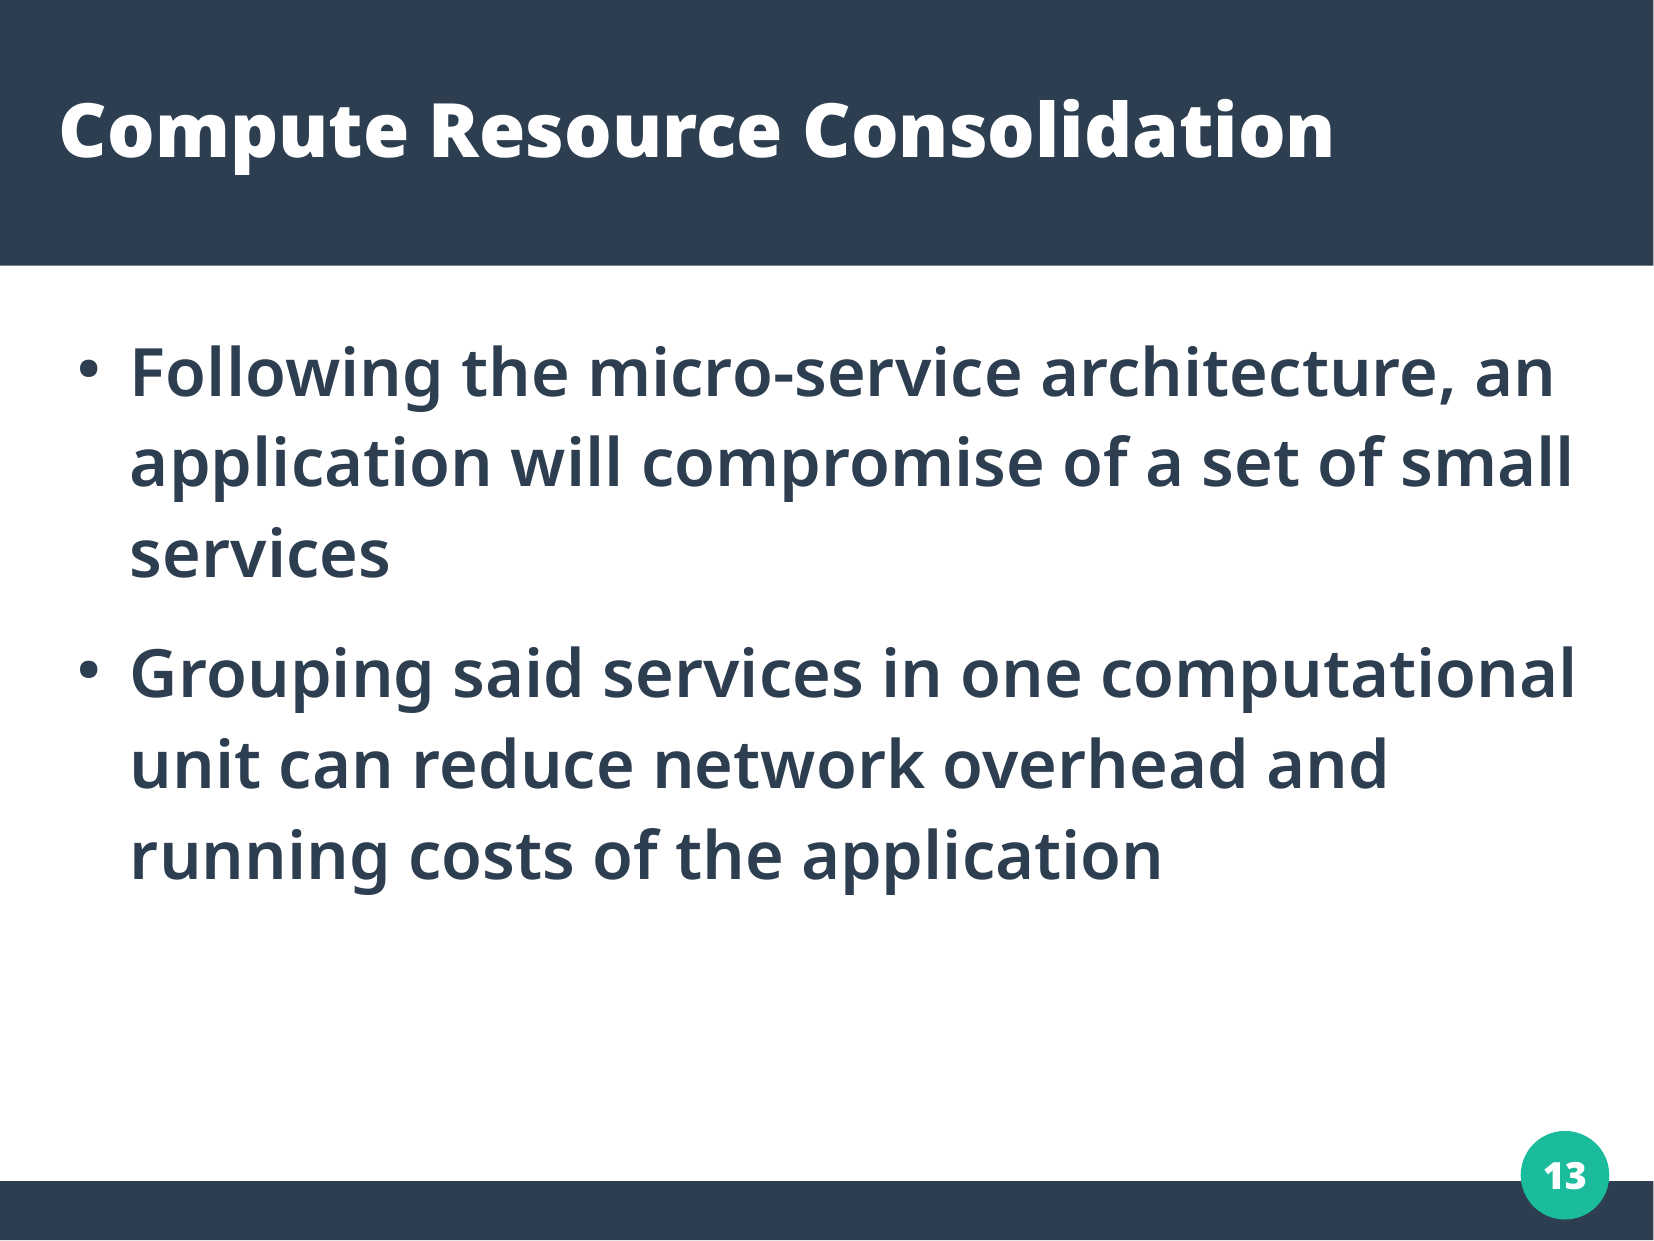

# Compute Resource Consolidation
Following the micro-service architecture, an application will compromise of a set of small services
Grouping said services in one computational unit can reduce network overhead and running costs of the application
13